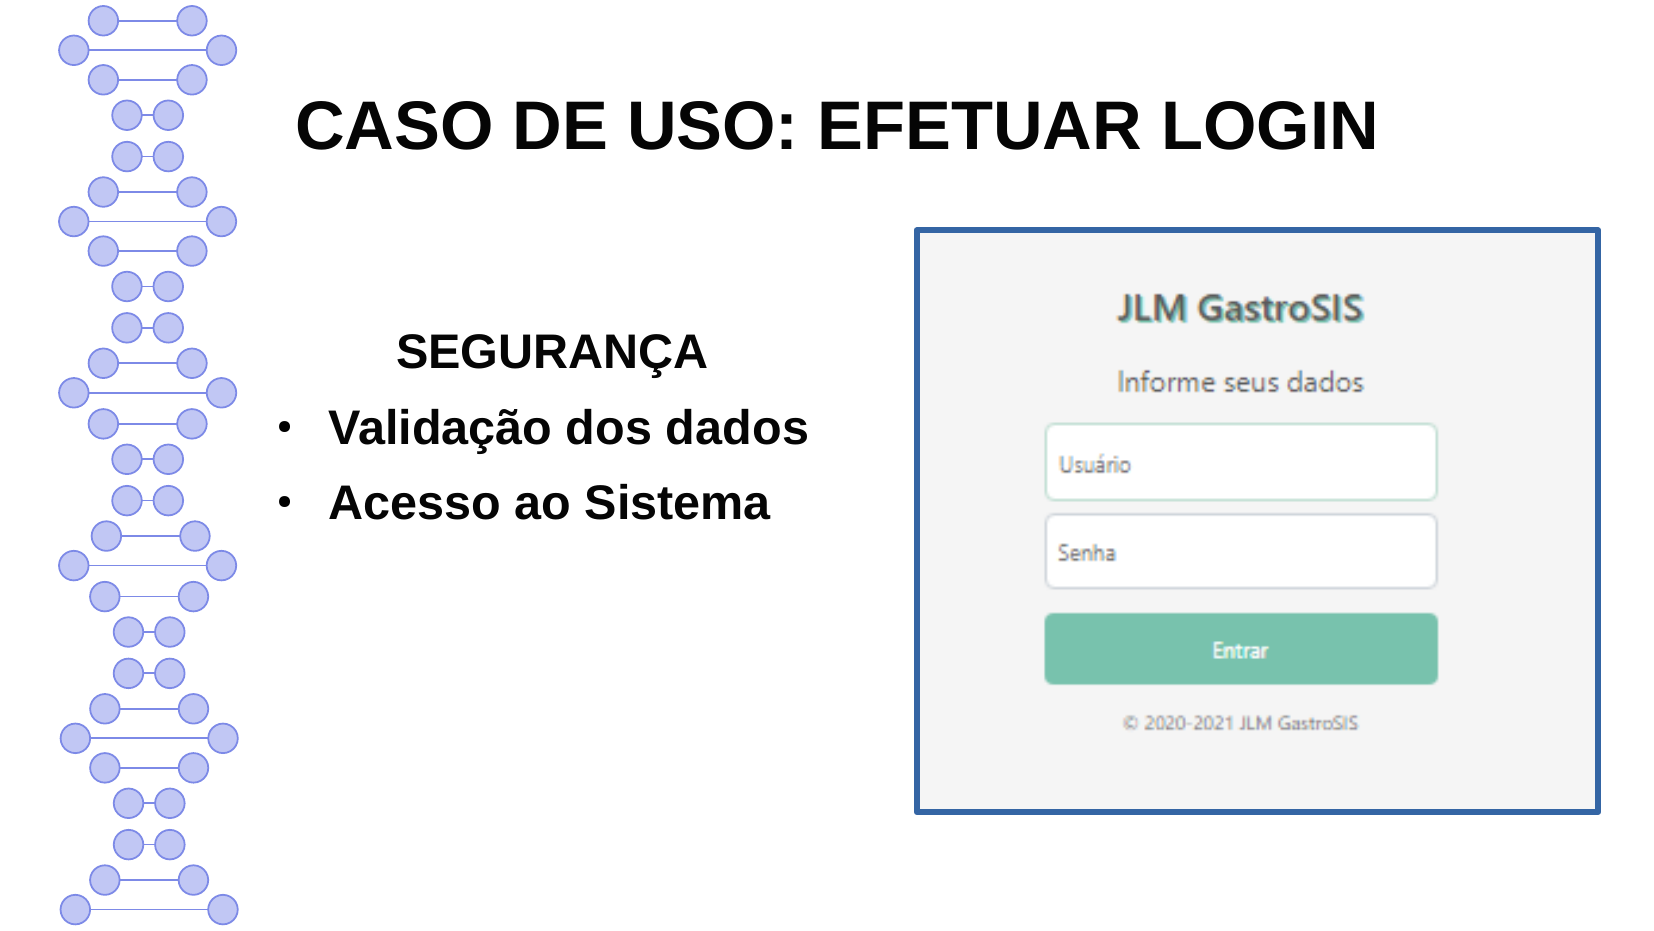

# Caso de Uso: Efetuar Login
 SEGURANÇA
Validação dos dados
Acesso ao Sistema